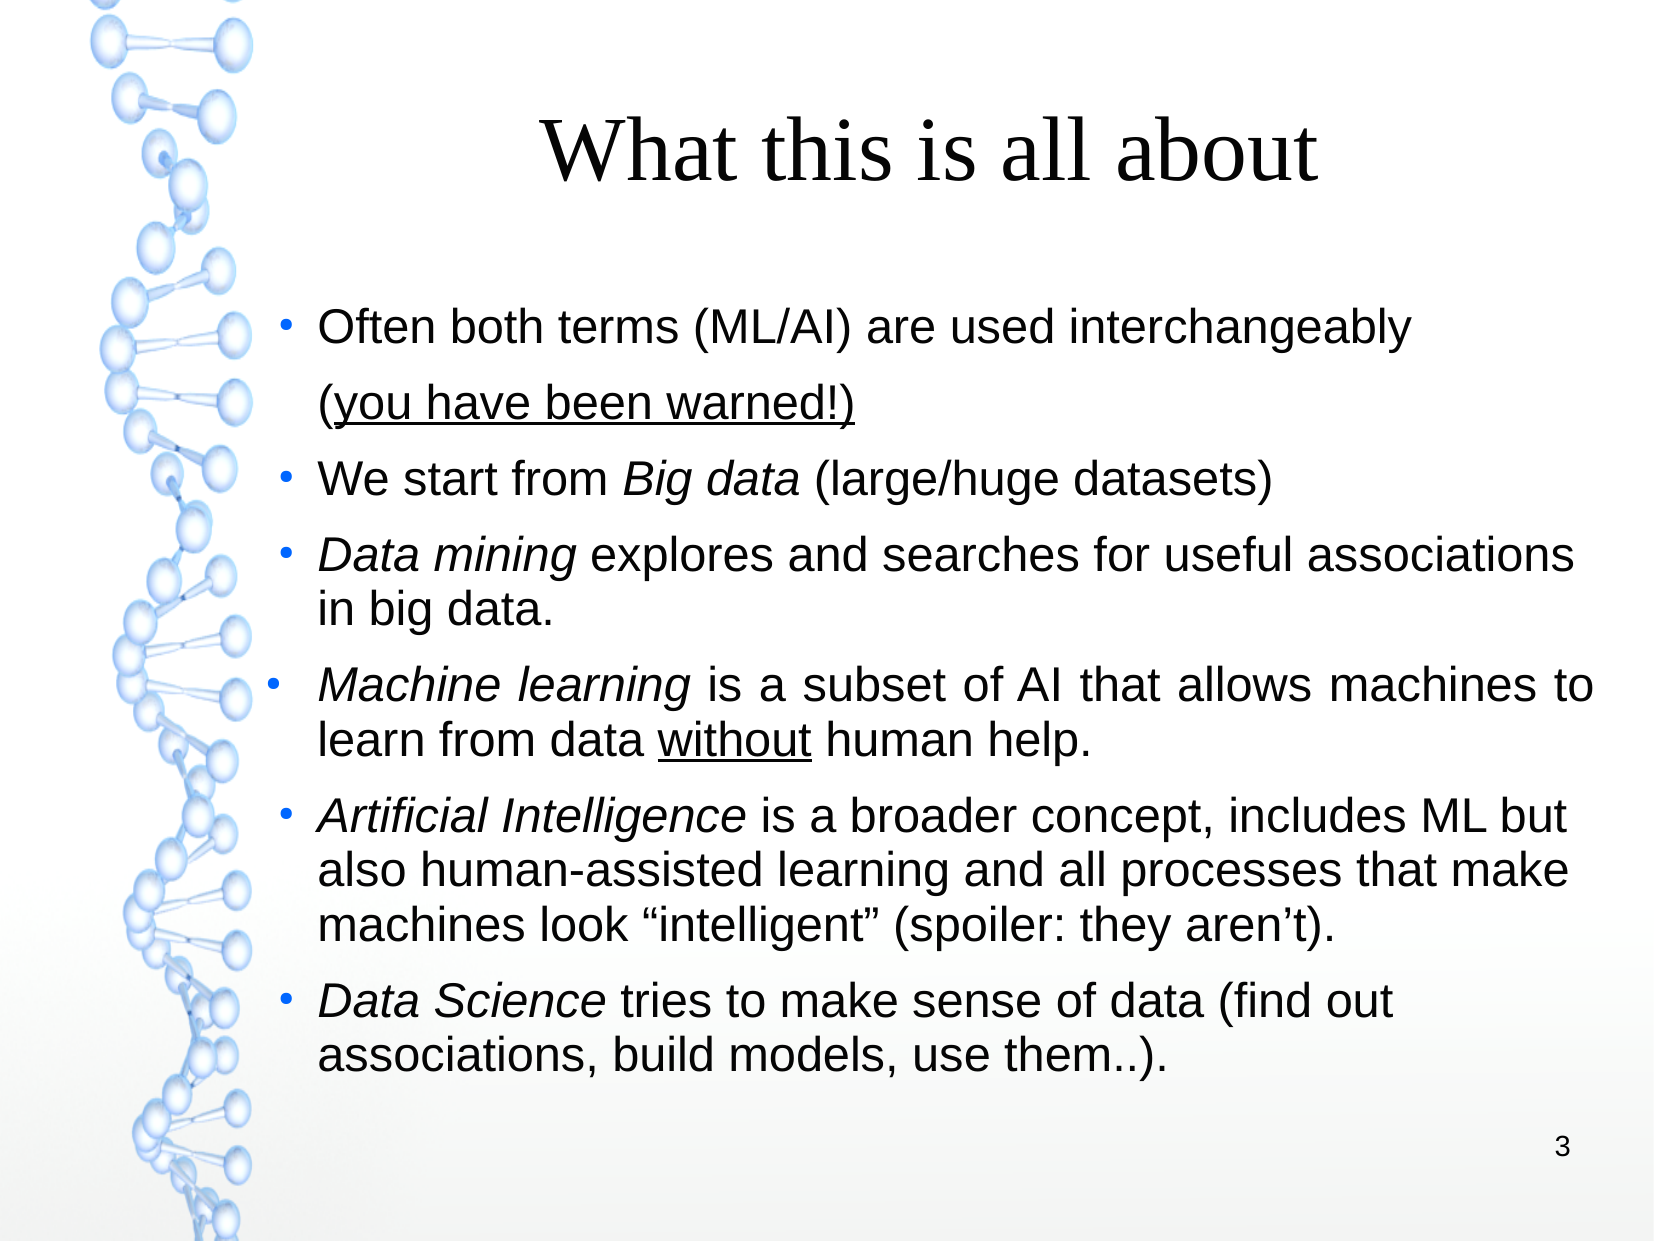

# What this is all about
Often both terms (ML/AI) are used interchangeably
(you have been warned!)
We start from Big data (large/huge datasets)
Data mining explores and searches for useful associations in big data.
Machine learning is a subset of AI that allows machines to learn from data without human help.
Artificial Intelligence is a broader concept, includes ML but also human-assisted learning and all processes that make machines look “intelligent” (spoiler: they aren’t).
Data Science tries to make sense of data (find out associations, build models, use them..).
3